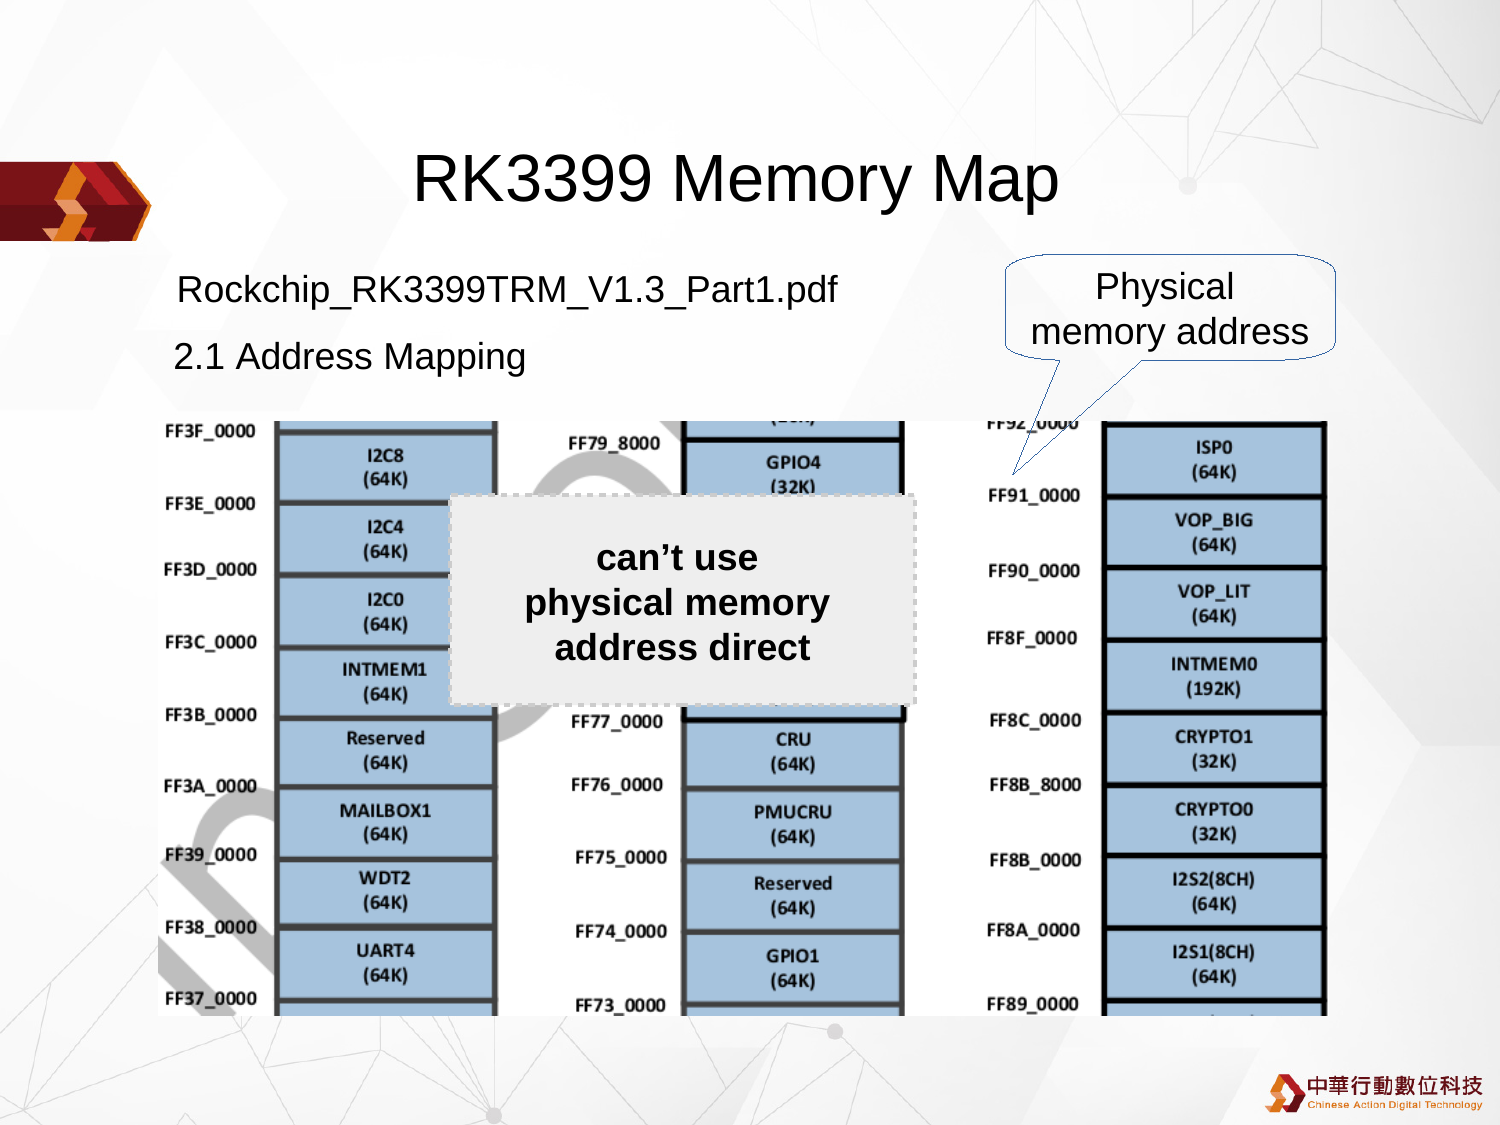

# RK3399 Memory Map
Physical
memory address
Rockchip_RK3399TRM_V1.3_Part1.pdf
2.1 Address Mapping
can’t use
physical memory
address direct